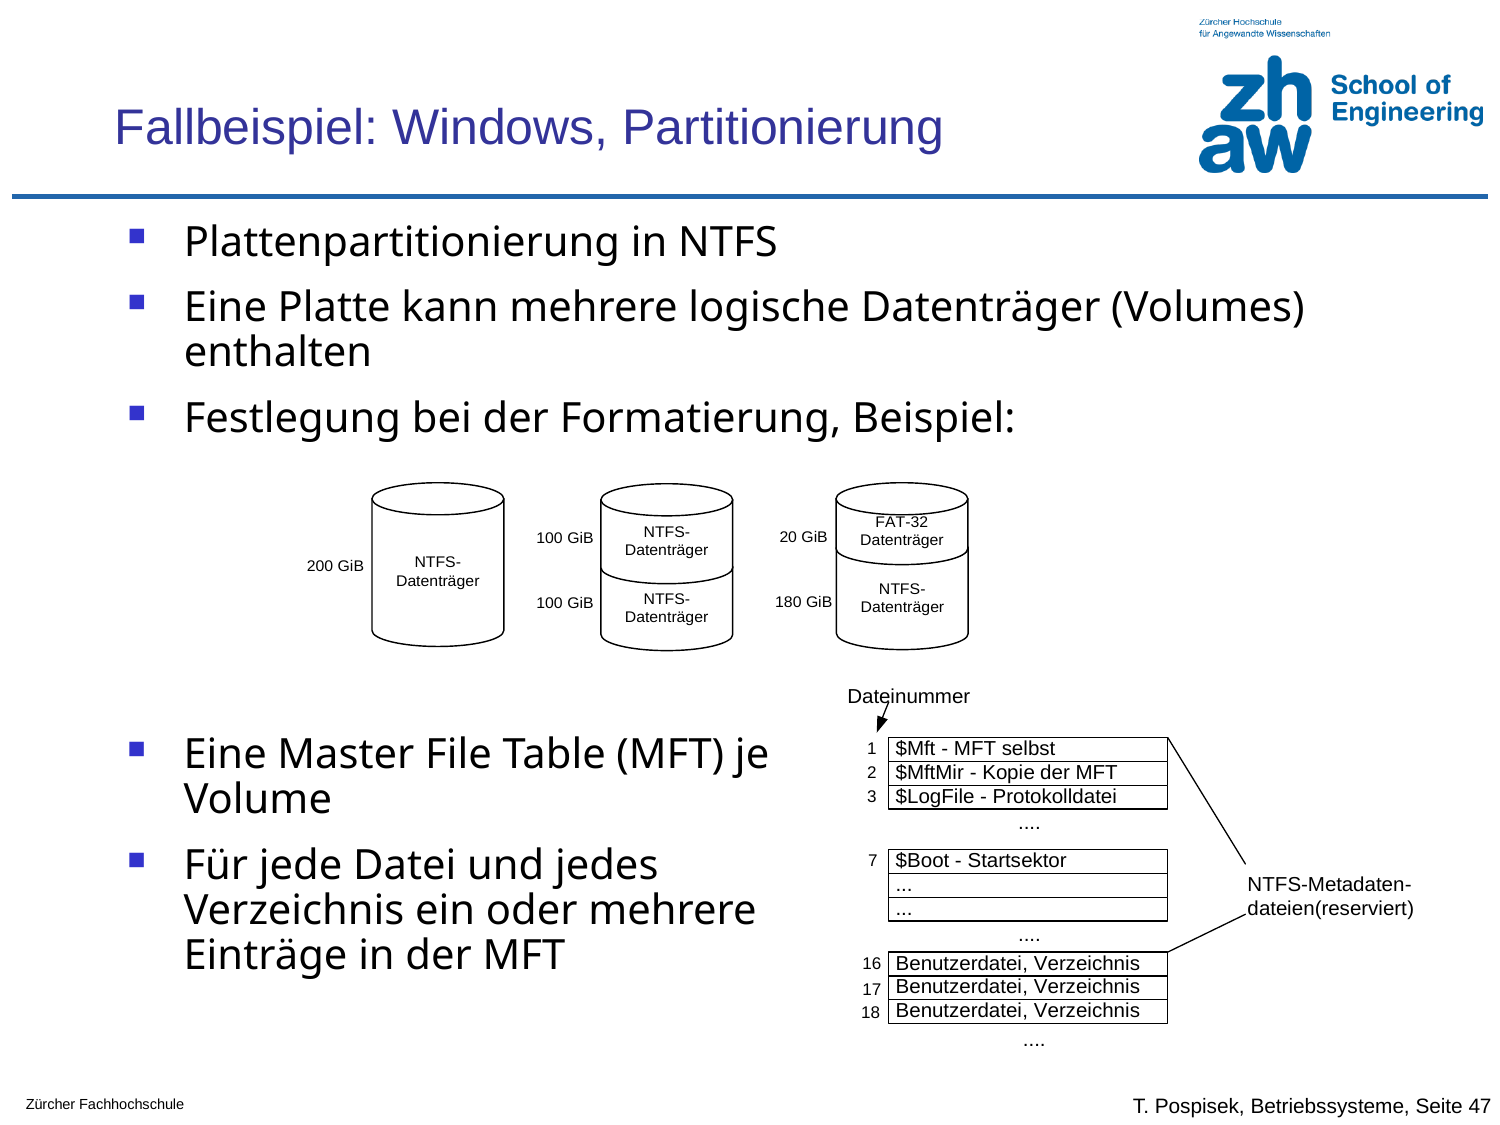

# Fallbeispiel: Windows, Partitionierung
Plattenpartitionierung in NTFS
Eine Platte kann mehrere logische Datenträger (Volumes) enthalten
Festlegung bei der Formatierung, Beispiel:
Eine Master File Table (MFT) je Volume
Für jede Datei und jedes Verzeichnis ein oder mehrere Einträge in der MFT